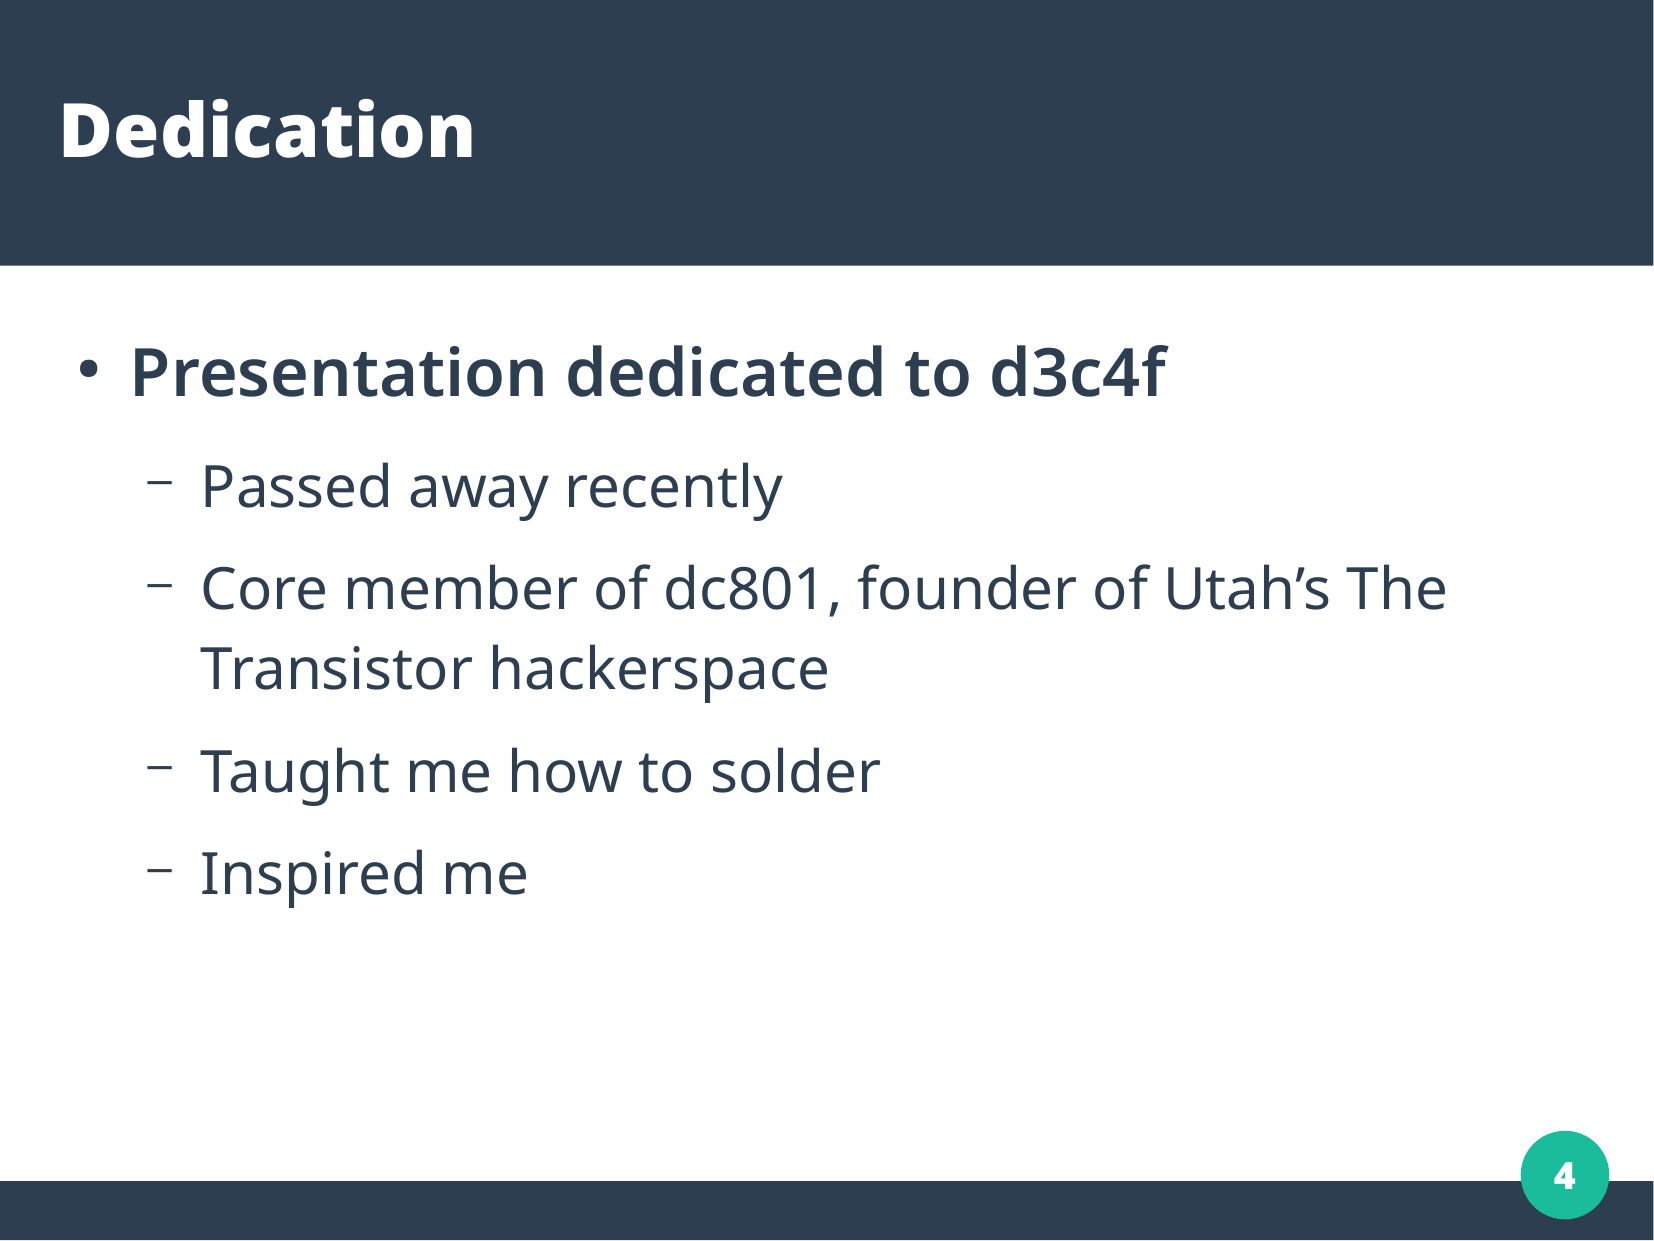

# Dedication
Presentation dedicated to d3c4f
Passed away recently
Core member of dc801, founder of Utah’s The Transistor hackerspace
Taught me how to solder
Inspired me
4